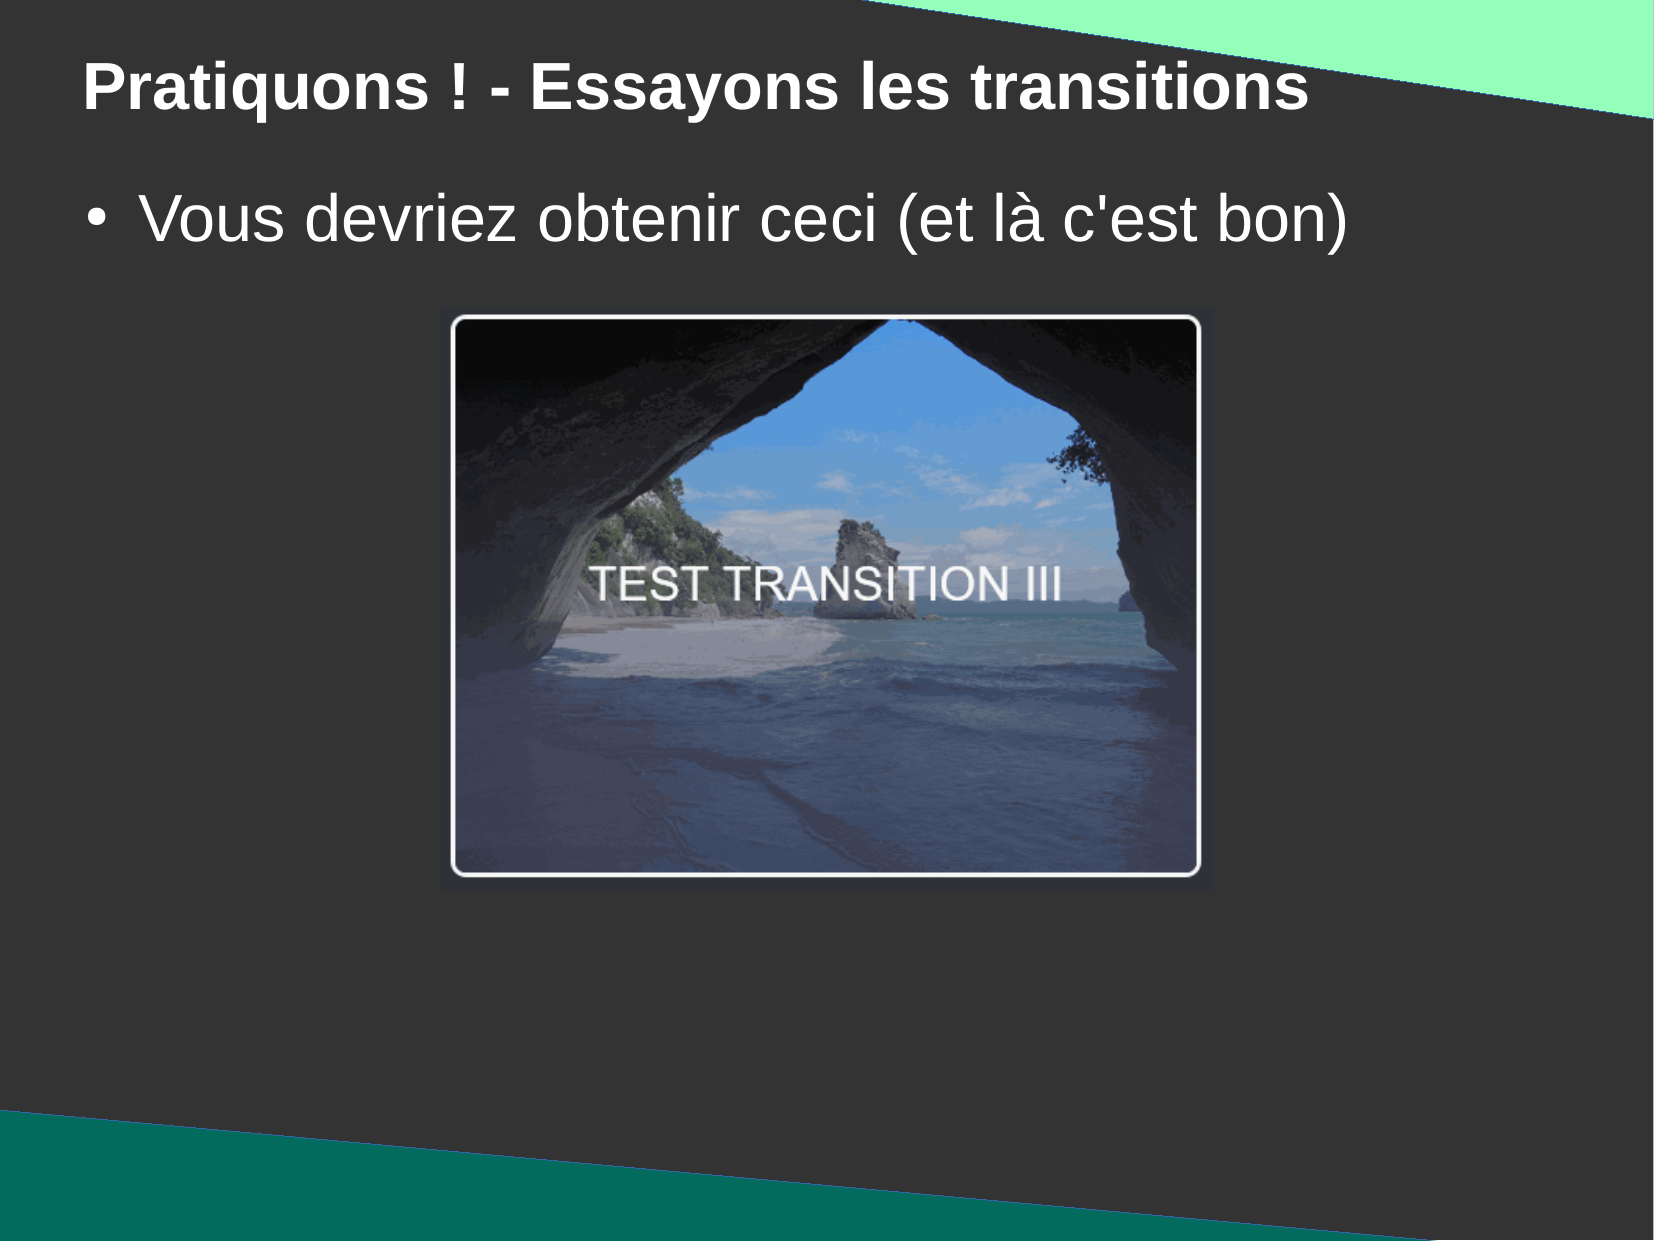

# Pratiquons ! - Essayons les transitions
Vous devriez obtenir ceci (et là c'est bon)